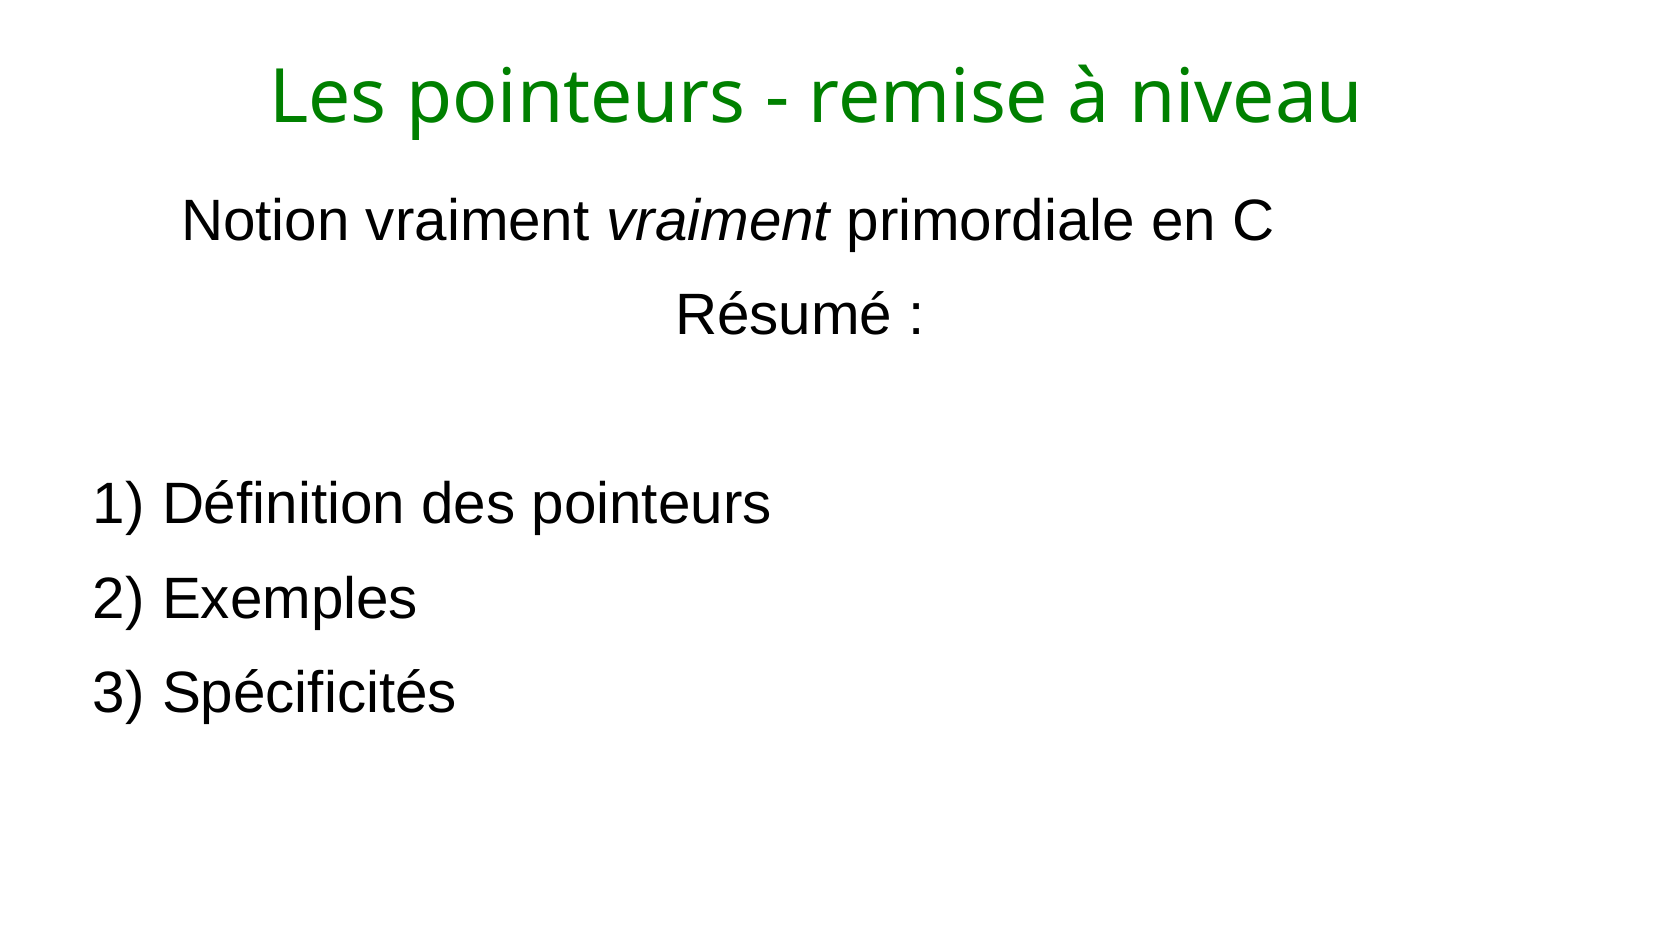

# Les pointeurs - remise à niveau
Notion vraiment vraiment primordiale en C
 								Résumé :
 Définition des pointeurs
 Exemples
 Spécificités